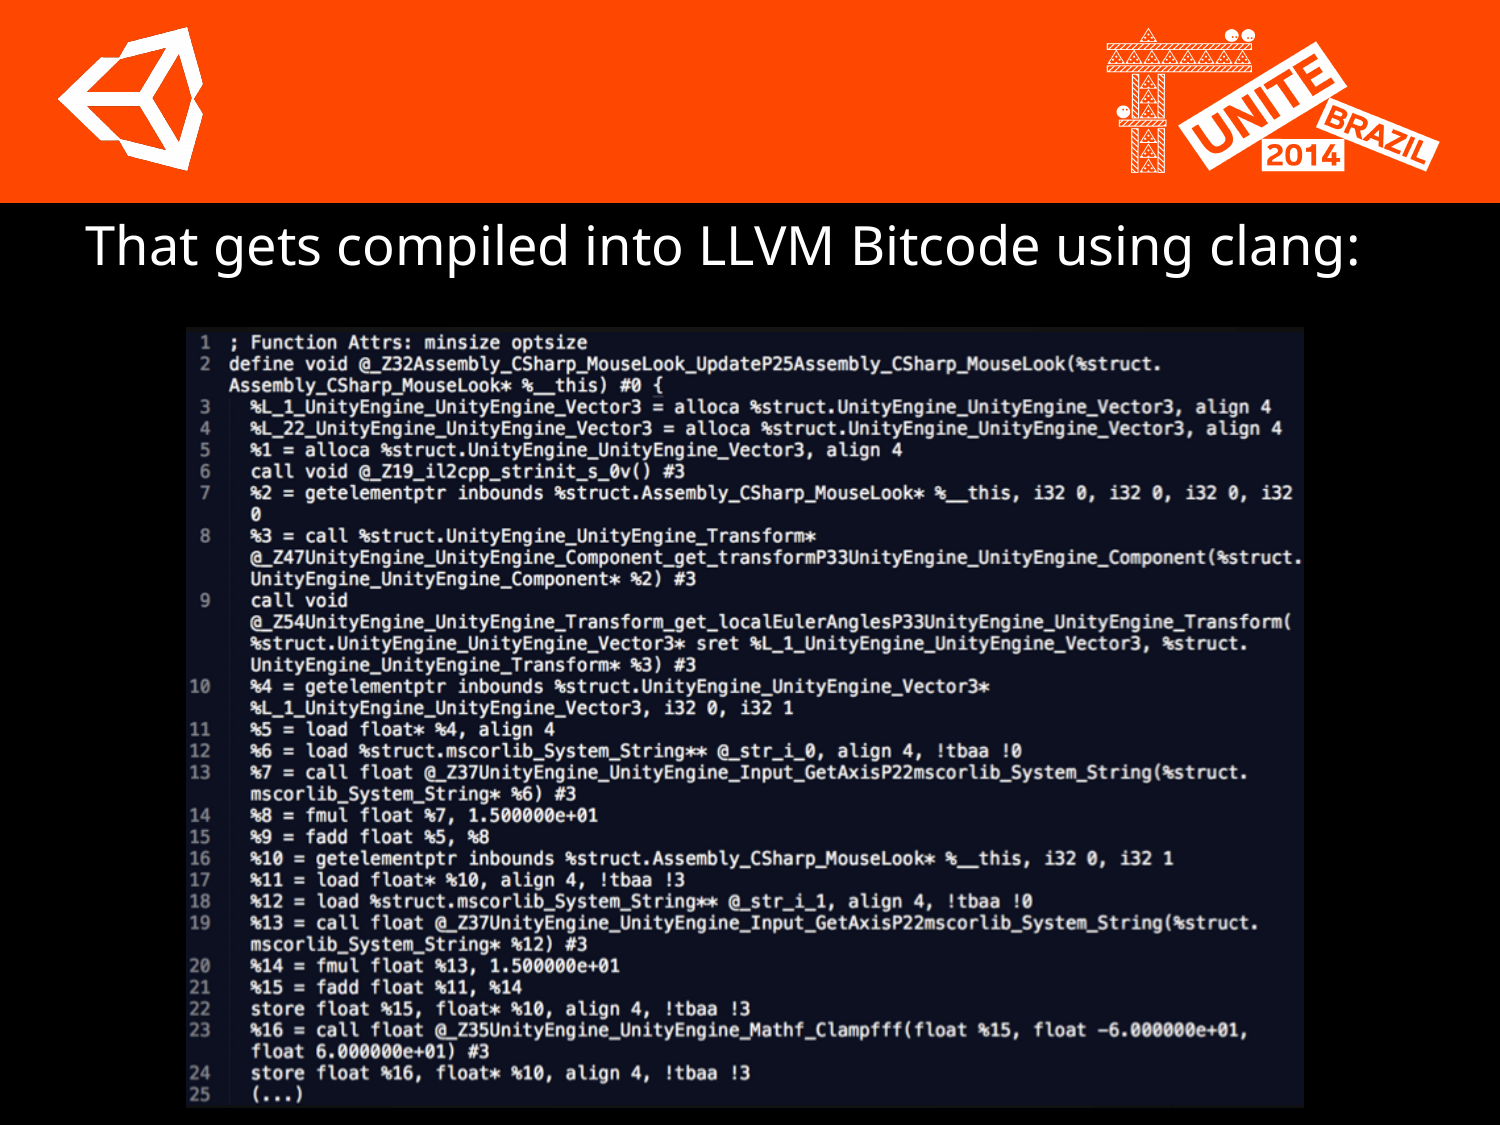

That gets compiled into LLVM Bitcode using clang:
#